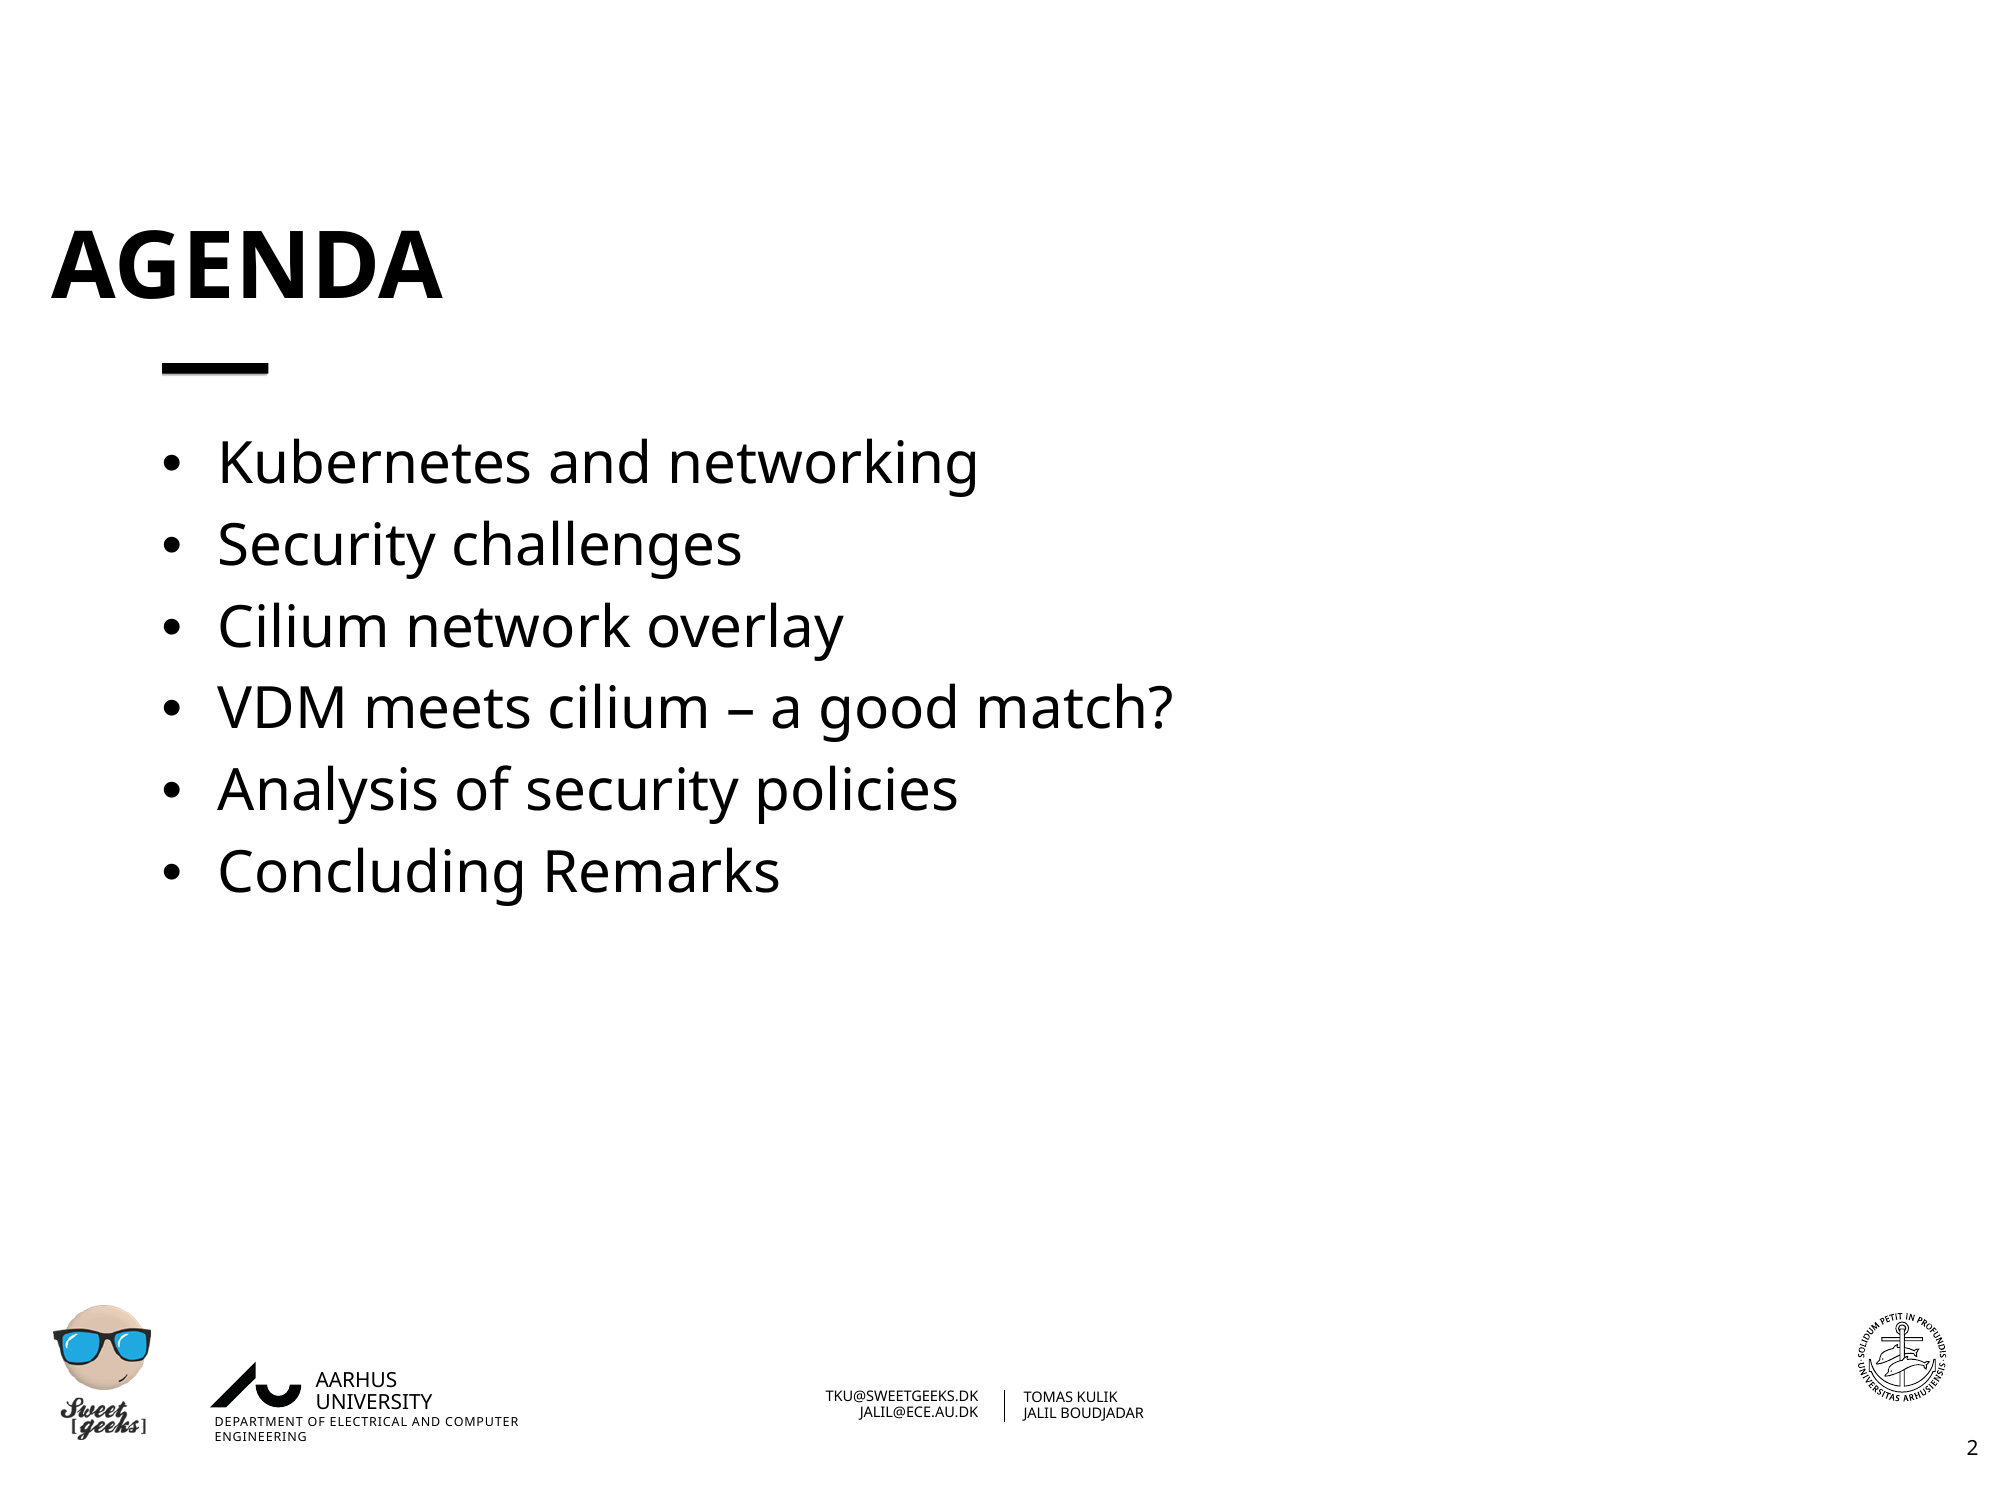

# Agenda
Kubernetes and networking
Security challenges
Cilium network overlay
VDM meets cilium – a good match?
Analysis of security policies
Concluding Remarks